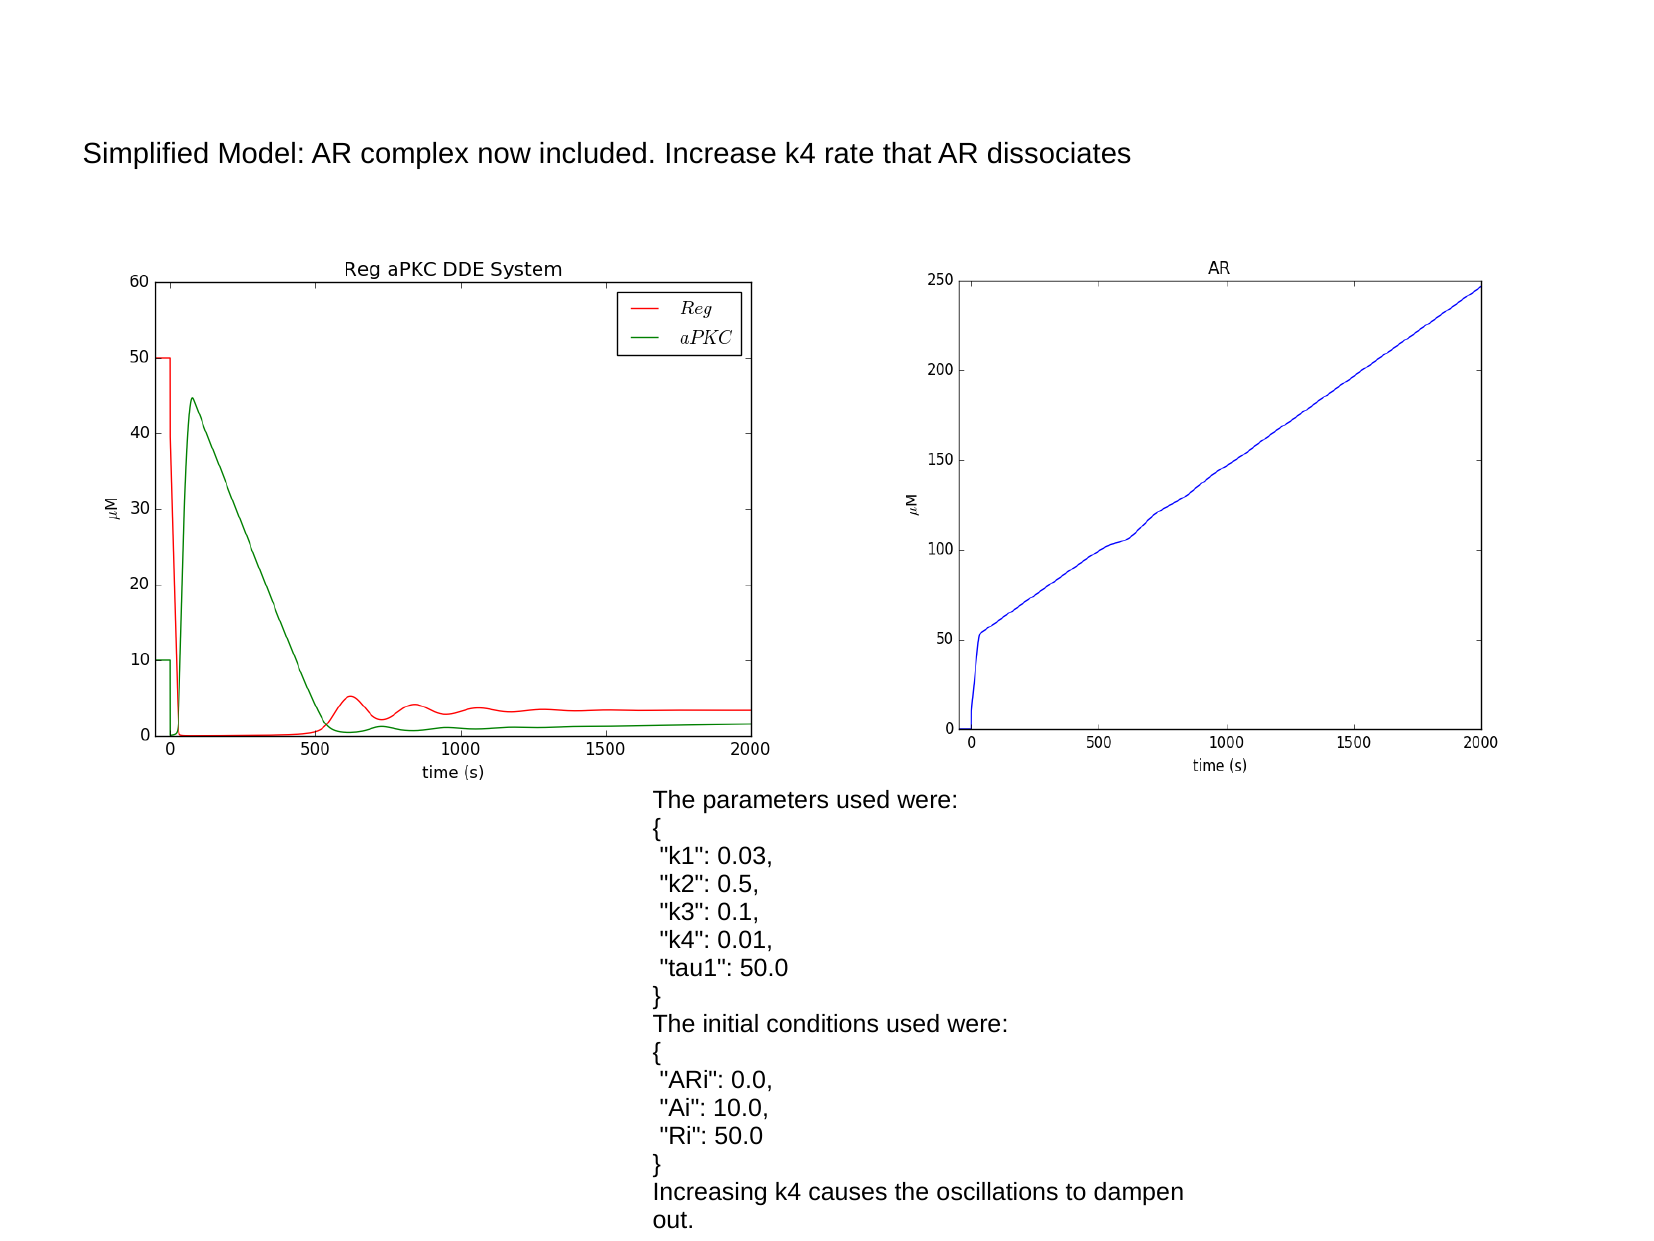

# Simplified Model: AR complex now included. Increase k4 rate that AR dissociates
The parameters used were:
{
 "k1": 0.03,
 "k2": 0.5,
 "k3": 0.1,
 "k4": 0.01,
 "tau1": 50.0
}
The initial conditions used were:
{
 "ARi": 0.0,
 "Ai": 10.0,
 "Ri": 50.0
}
Increasing k4 causes the oscillations to dampen out.